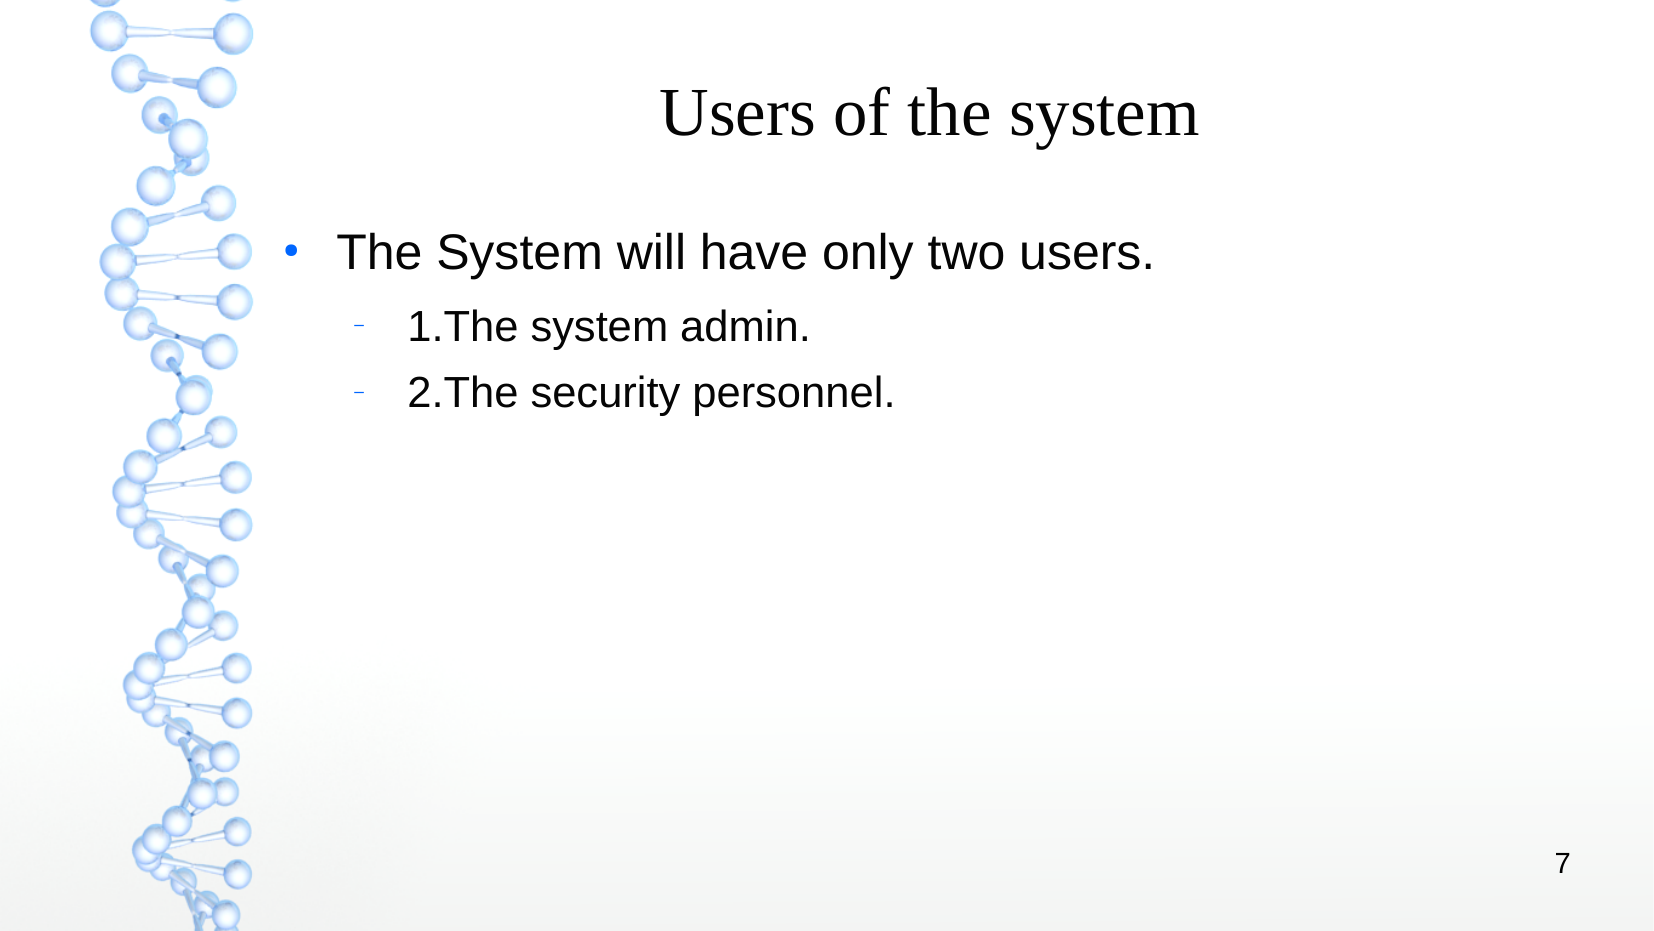

# Users of the system
The System will have only two users.
1.The system admin.
2.The security personnel.
7